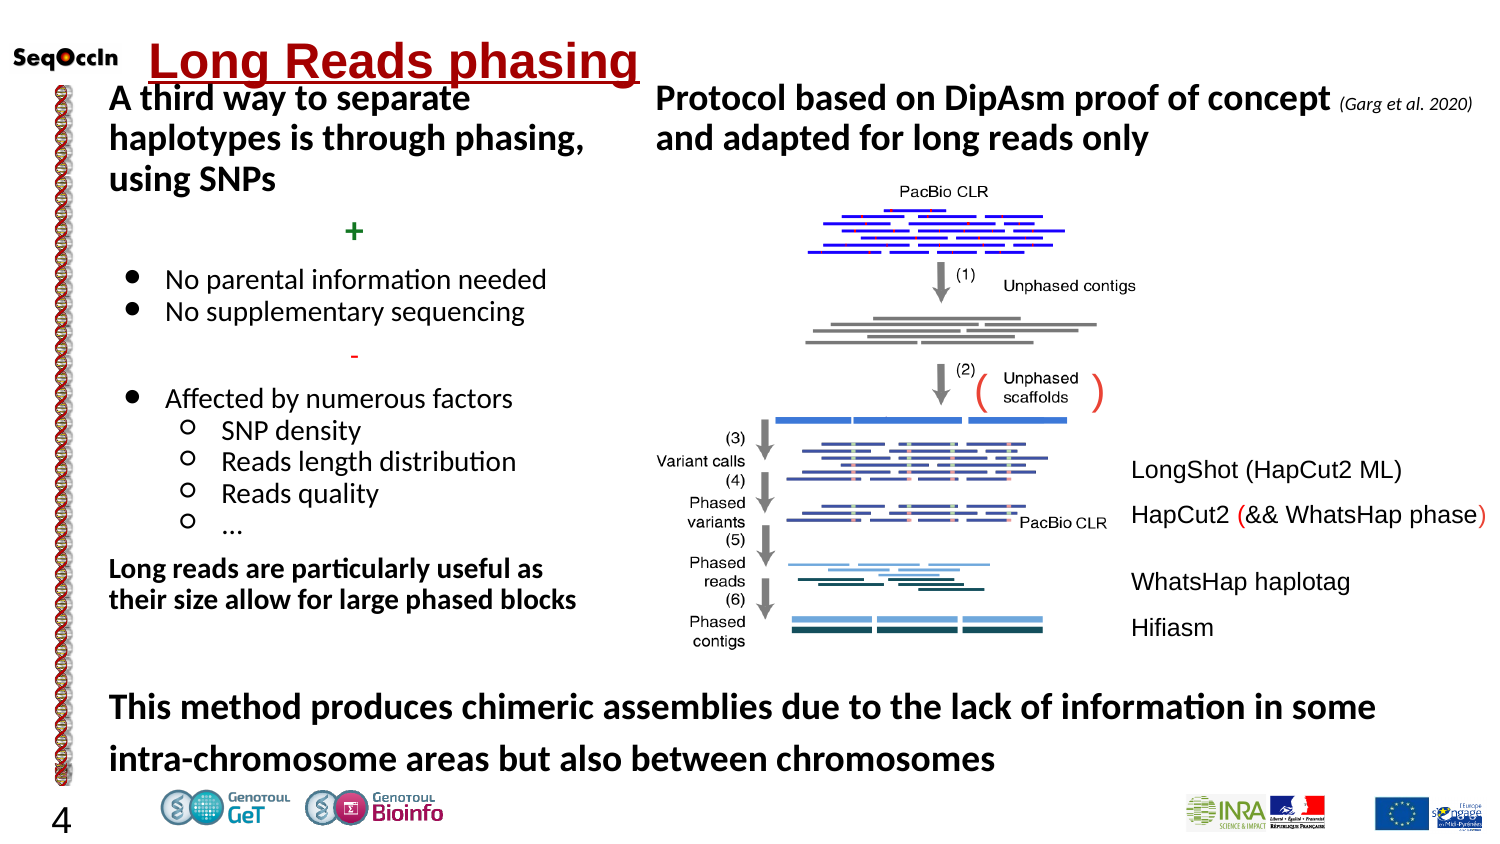

Long Reads phasing
A third way to separate haplotypes is through phasing, using SNPs
+
No parental information needed
No supplementary sequencing
-
Affected by numerous factors
SNP density
Reads length distribution
Reads quality
...
Long reads are particularly useful as their size allow for large phased blocks
Protocol based on DipAsm proof of concept (Garg et al. 2020) and adapted for long reads only
( )
LongShot (HapCut2 ML)
HapCut2 (&& WhatsHap phase)
WhatsHap haplotag
Hifiasm
This method produces chimeric assemblies due to the lack of information in some intra-chromosome areas but also between chromosomes